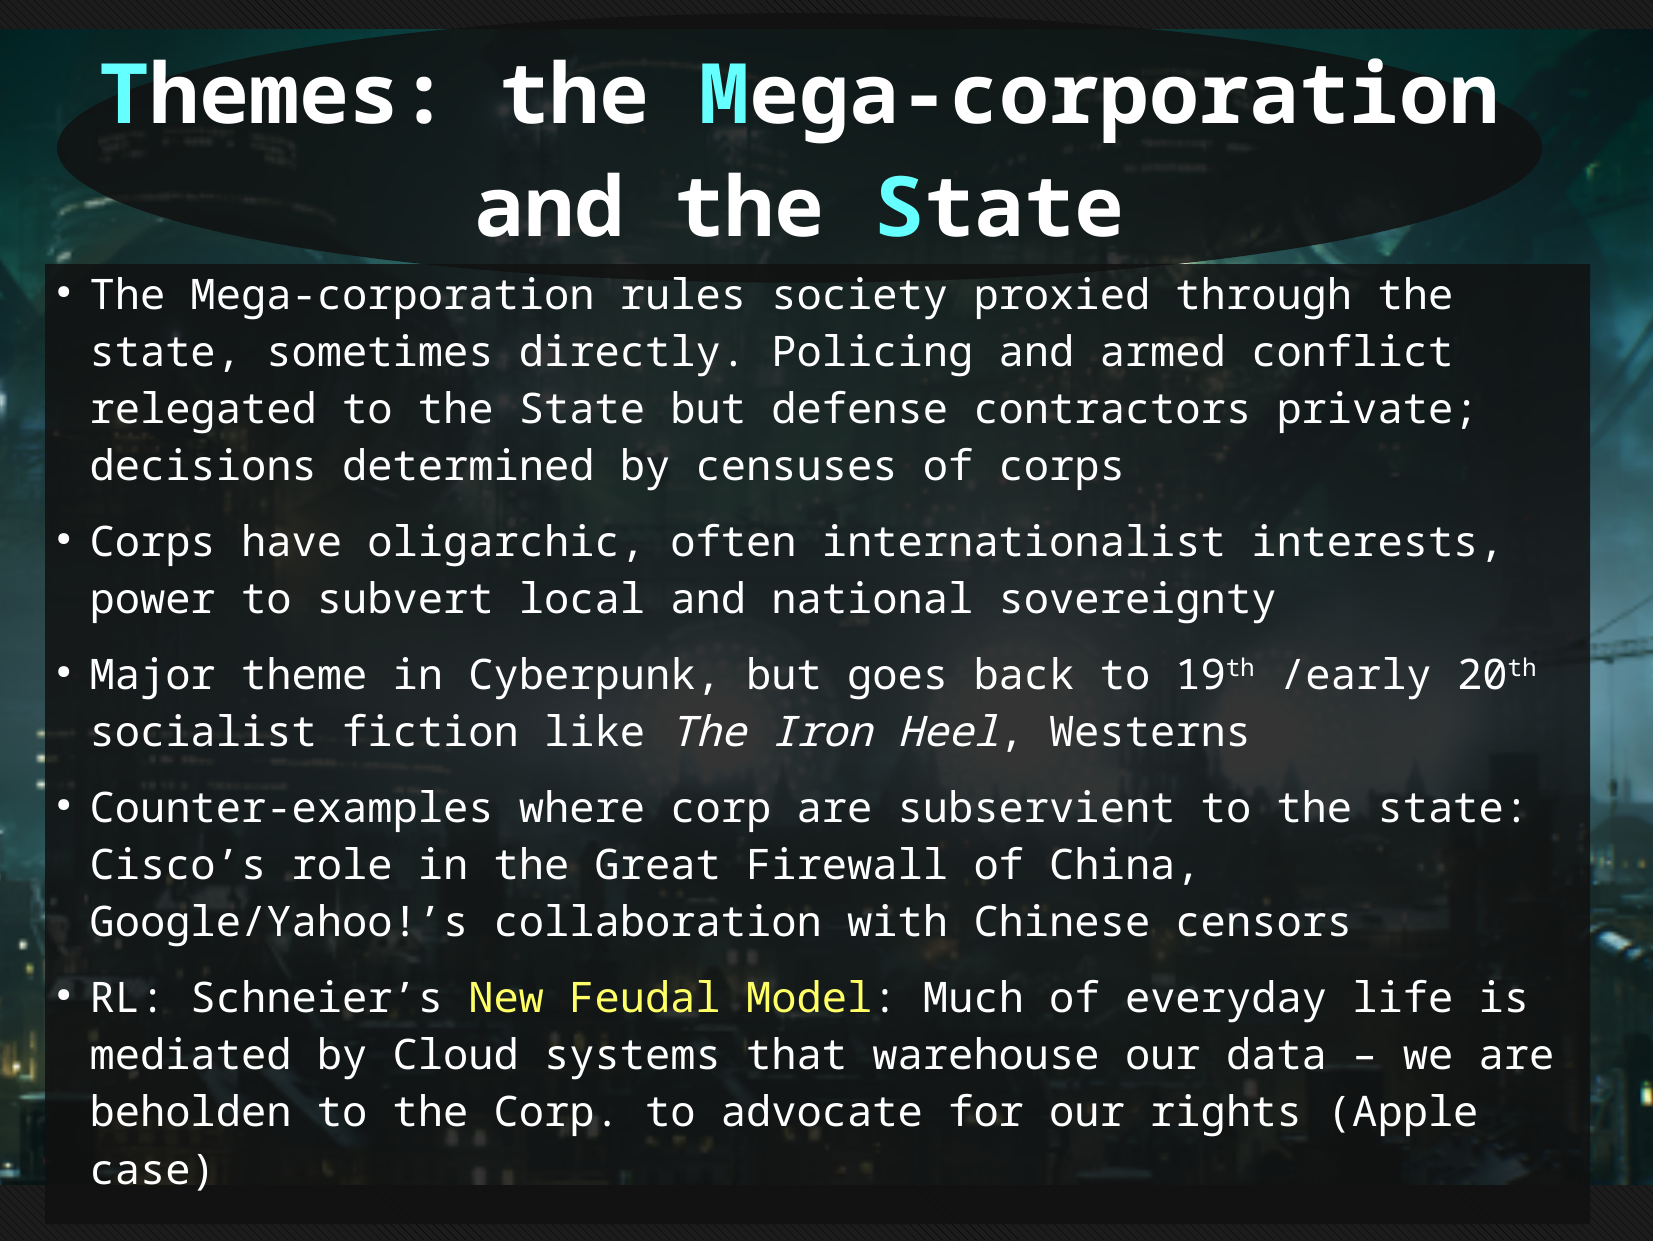

# Themes: the Mega-corporation and the State
The Mega-corporation rules society proxied through the state, sometimes directly. Policing and armed conflict relegated to the State but defense contractors private; decisions determined by censuses of corps
Corps have oligarchic, often internationalist interests, power to subvert local and national sovereignty
Major theme in Cyberpunk, but goes back to 19th /early 20th socialist fiction like The Iron Heel, Westerns
Counter-examples where corp are subservient to the state: Cisco’s role in the Great Firewall of China, Google/Yahoo!’s collaboration with Chinese censors
RL: Schneier’s New Feudal Model: Much of everyday life is mediated by Cloud systems that warehouse our data – we are beholden to the Corp. to advocate for our rights (Apple case)